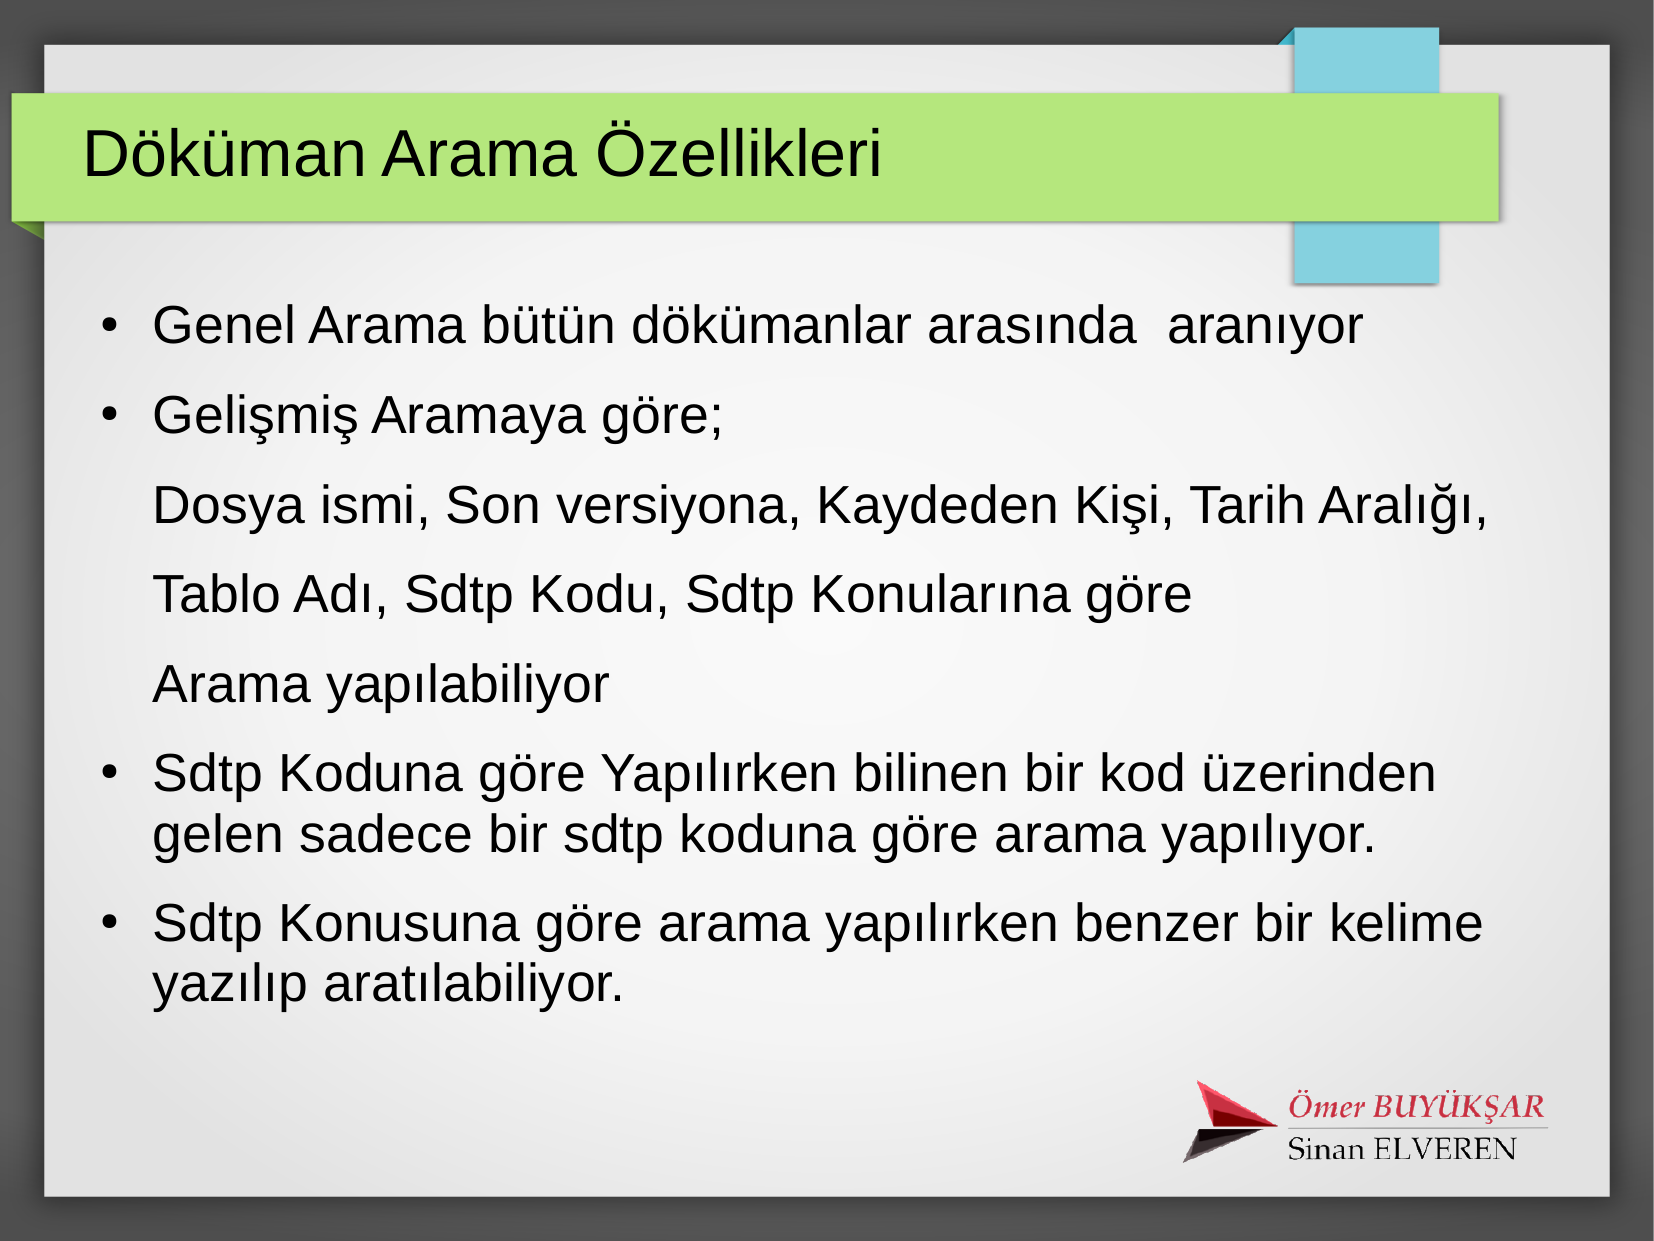

# Döküman Arama Özellikleri
Genel Arama bütün dökümanlar arasında aranıyor
Gelişmiş Aramaya göre;
Dosya ismi, Son versiyona, Kaydeden Kişi, Tarih Aralığı,
Tablo Adı, Sdtp Kodu, Sdtp Konularına göre
Arama yapılabiliyor
Sdtp Koduna göre Yapılırken bilinen bir kod üzerinden gelen sadece bir sdtp koduna göre arama yapılıyor.
Sdtp Konusuna göre arama yapılırken benzer bir kelime yazılıp aratılabiliyor.